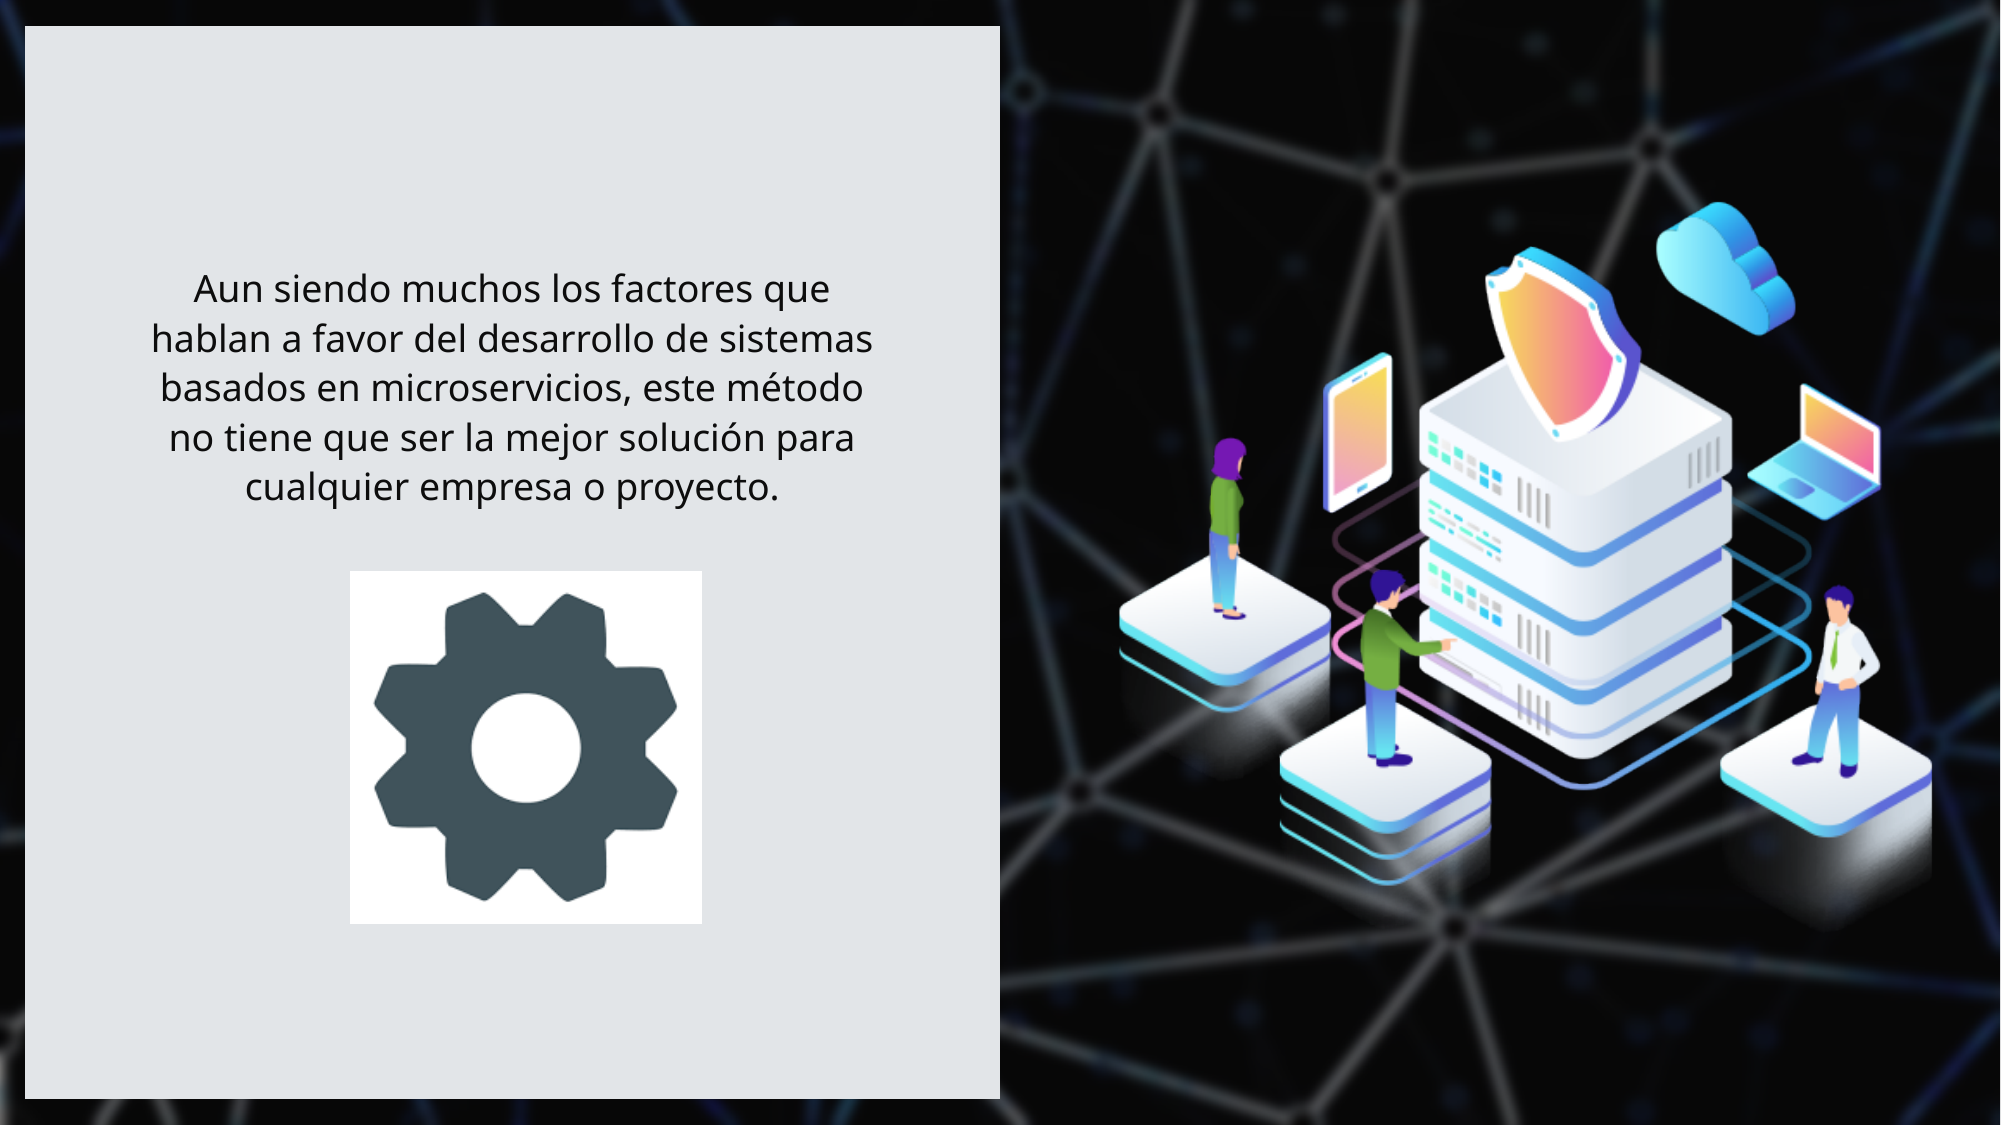

# Aun siendo muchos los factores que hablan a favor del desarrollo de sistemas basados en microservicios, este método no tiene que ser la mejor solución para cualquier empresa o proyecto.